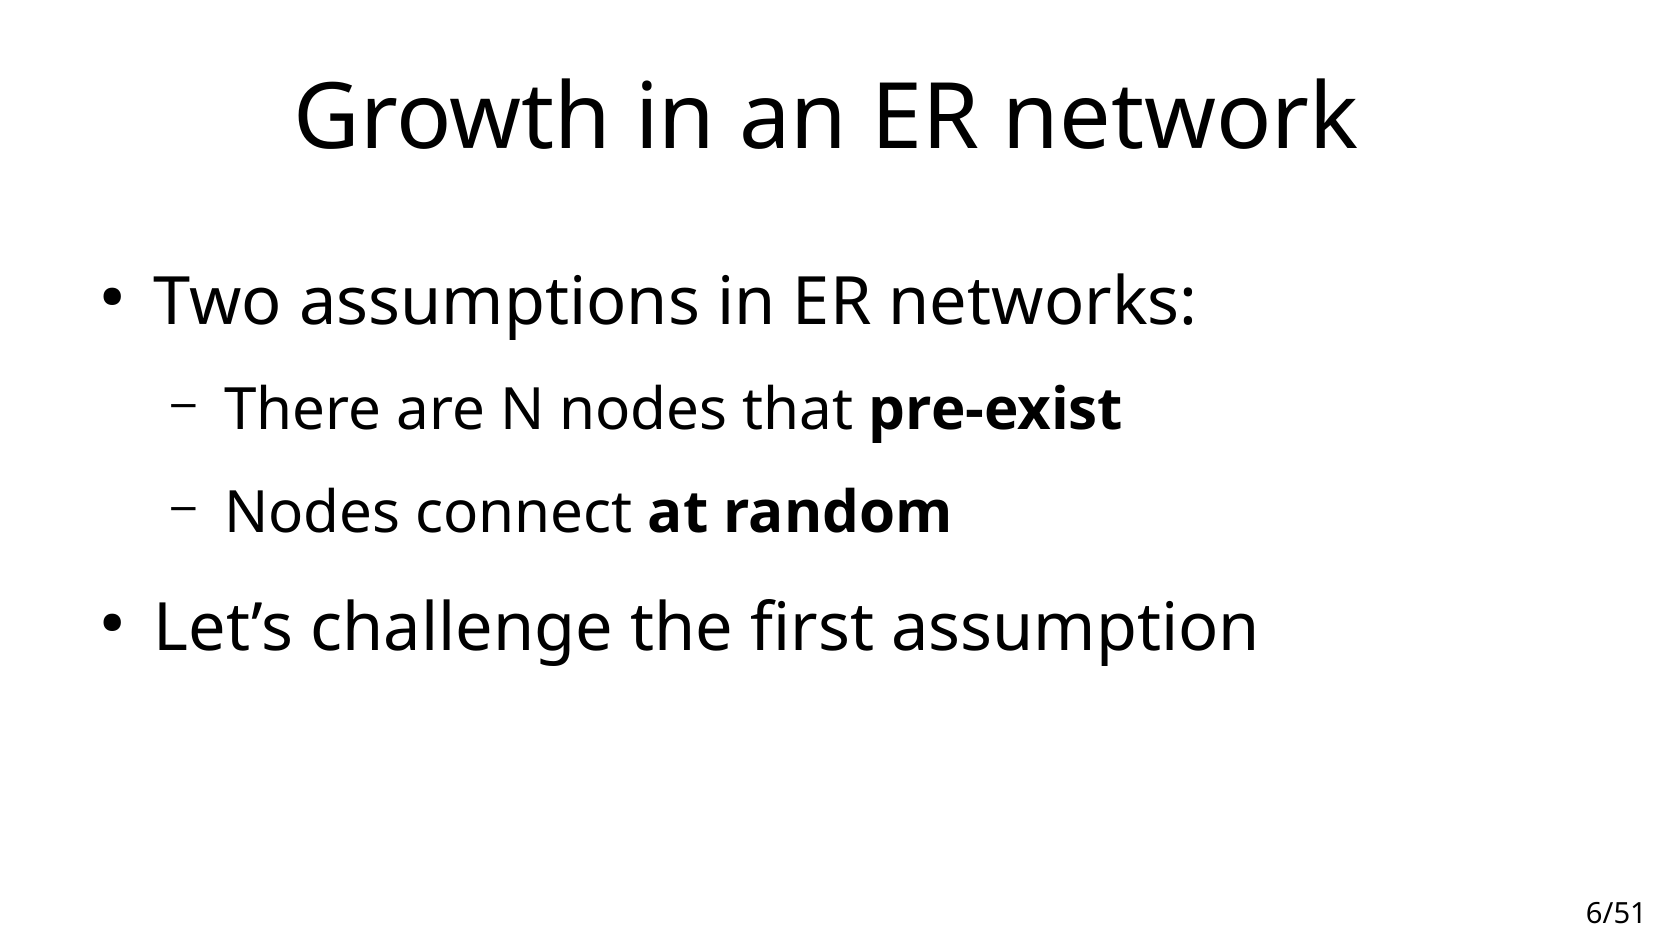

# Growth in an ER network
Two assumptions in ER networks:
There are N nodes that pre-exist
Nodes connect at random
Let’s challenge the first assumption
6